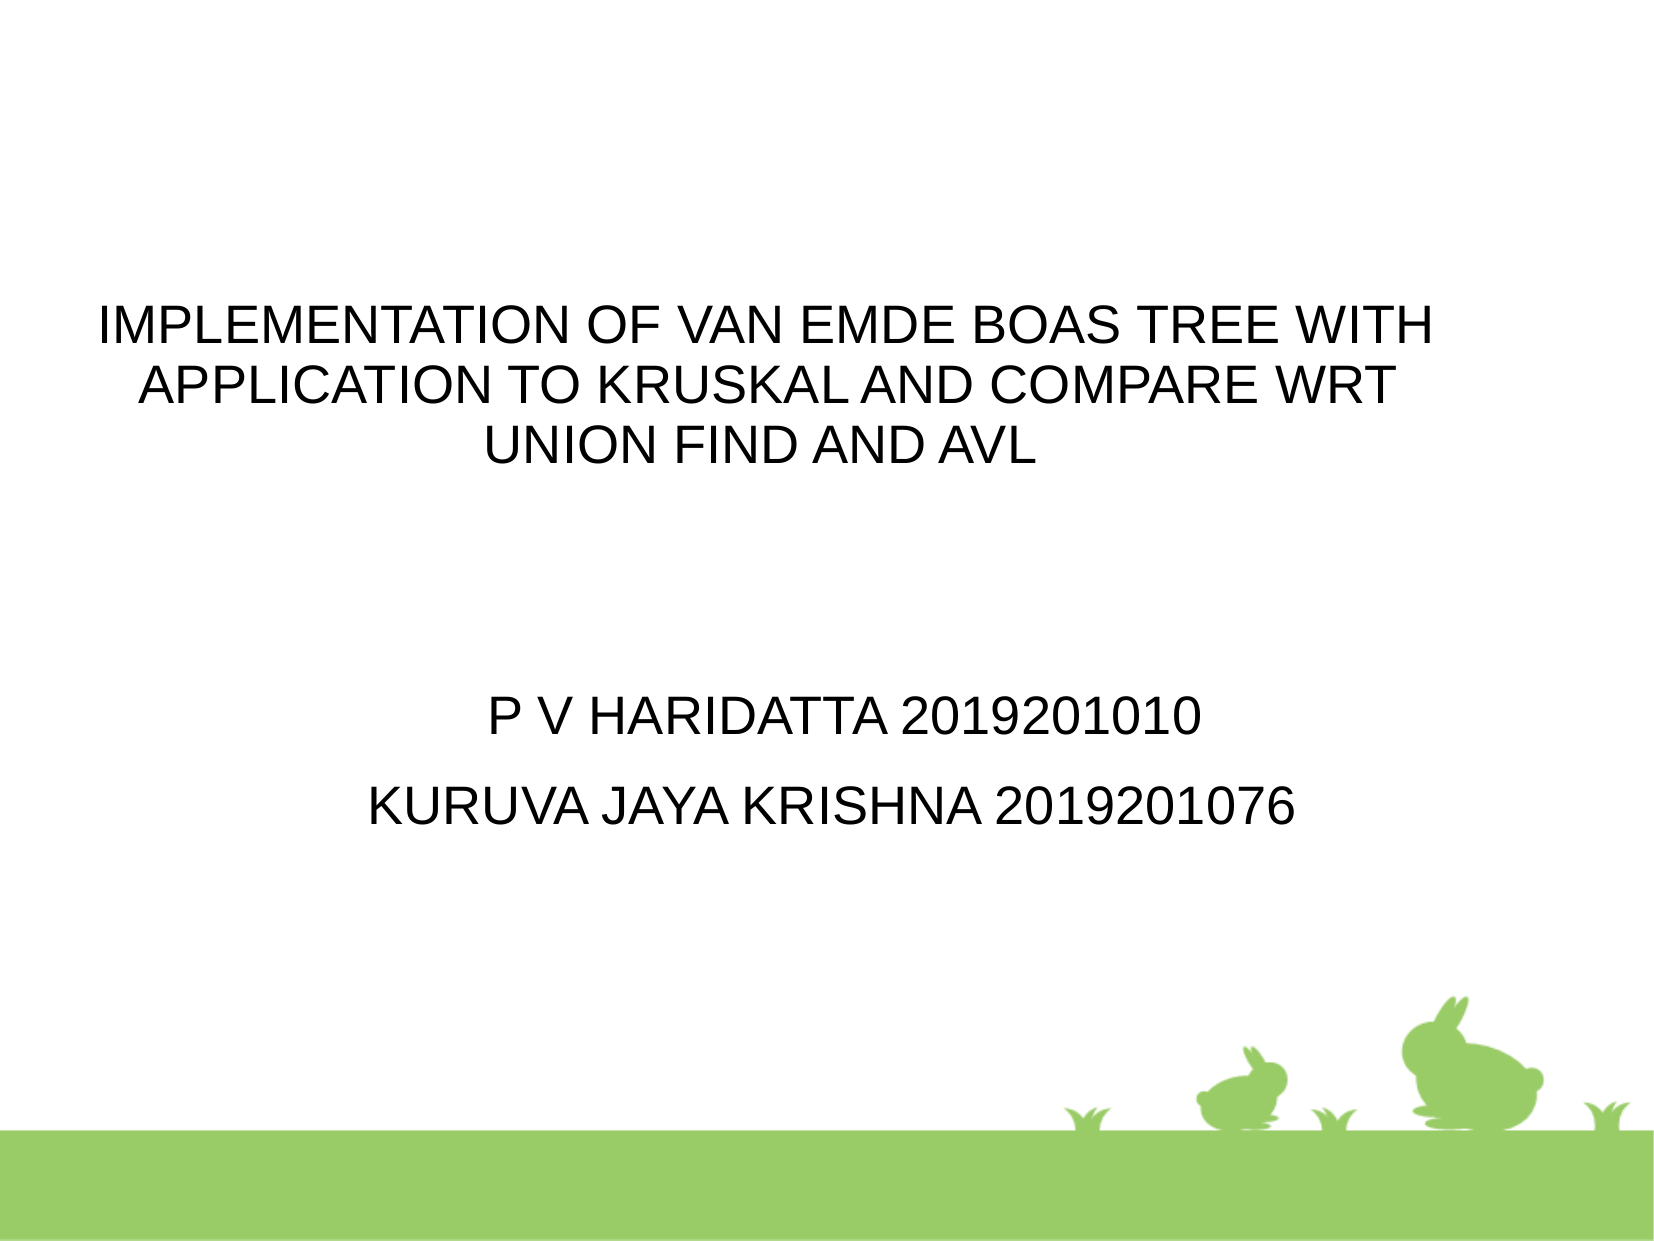

# IMPLEMENTATION OF VAN EMDE BOAS TREE WITH APPLICATION TO KRUSKAL AND COMPARE WRT UNION FIND AND AVL
 P V HARIDATTA 2019201010
 KURUVA JAYA KRISHNA 2019201076